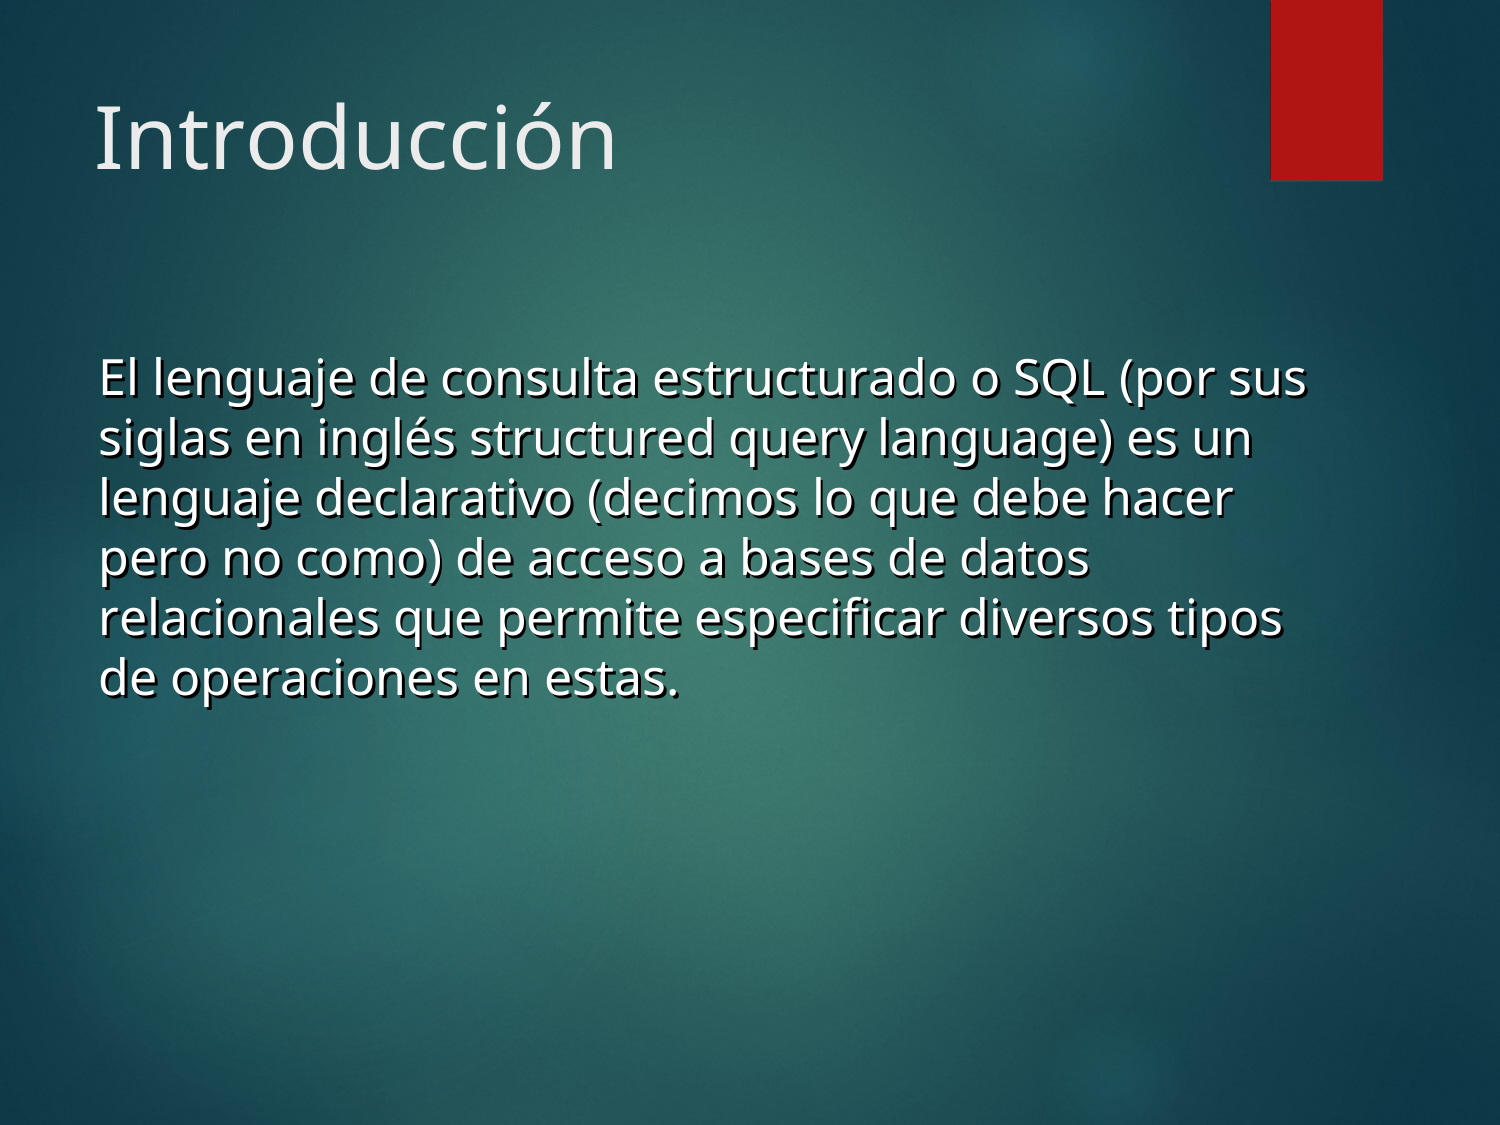

# Introducción
El lenguaje de consulta estructurado o SQL (por sus siglas en inglés structured query language) es un lenguaje declarativo (decimos lo que debe hacer pero no como) de acceso a bases de datos relacionales que permite especificar diversos tipos de operaciones en estas.